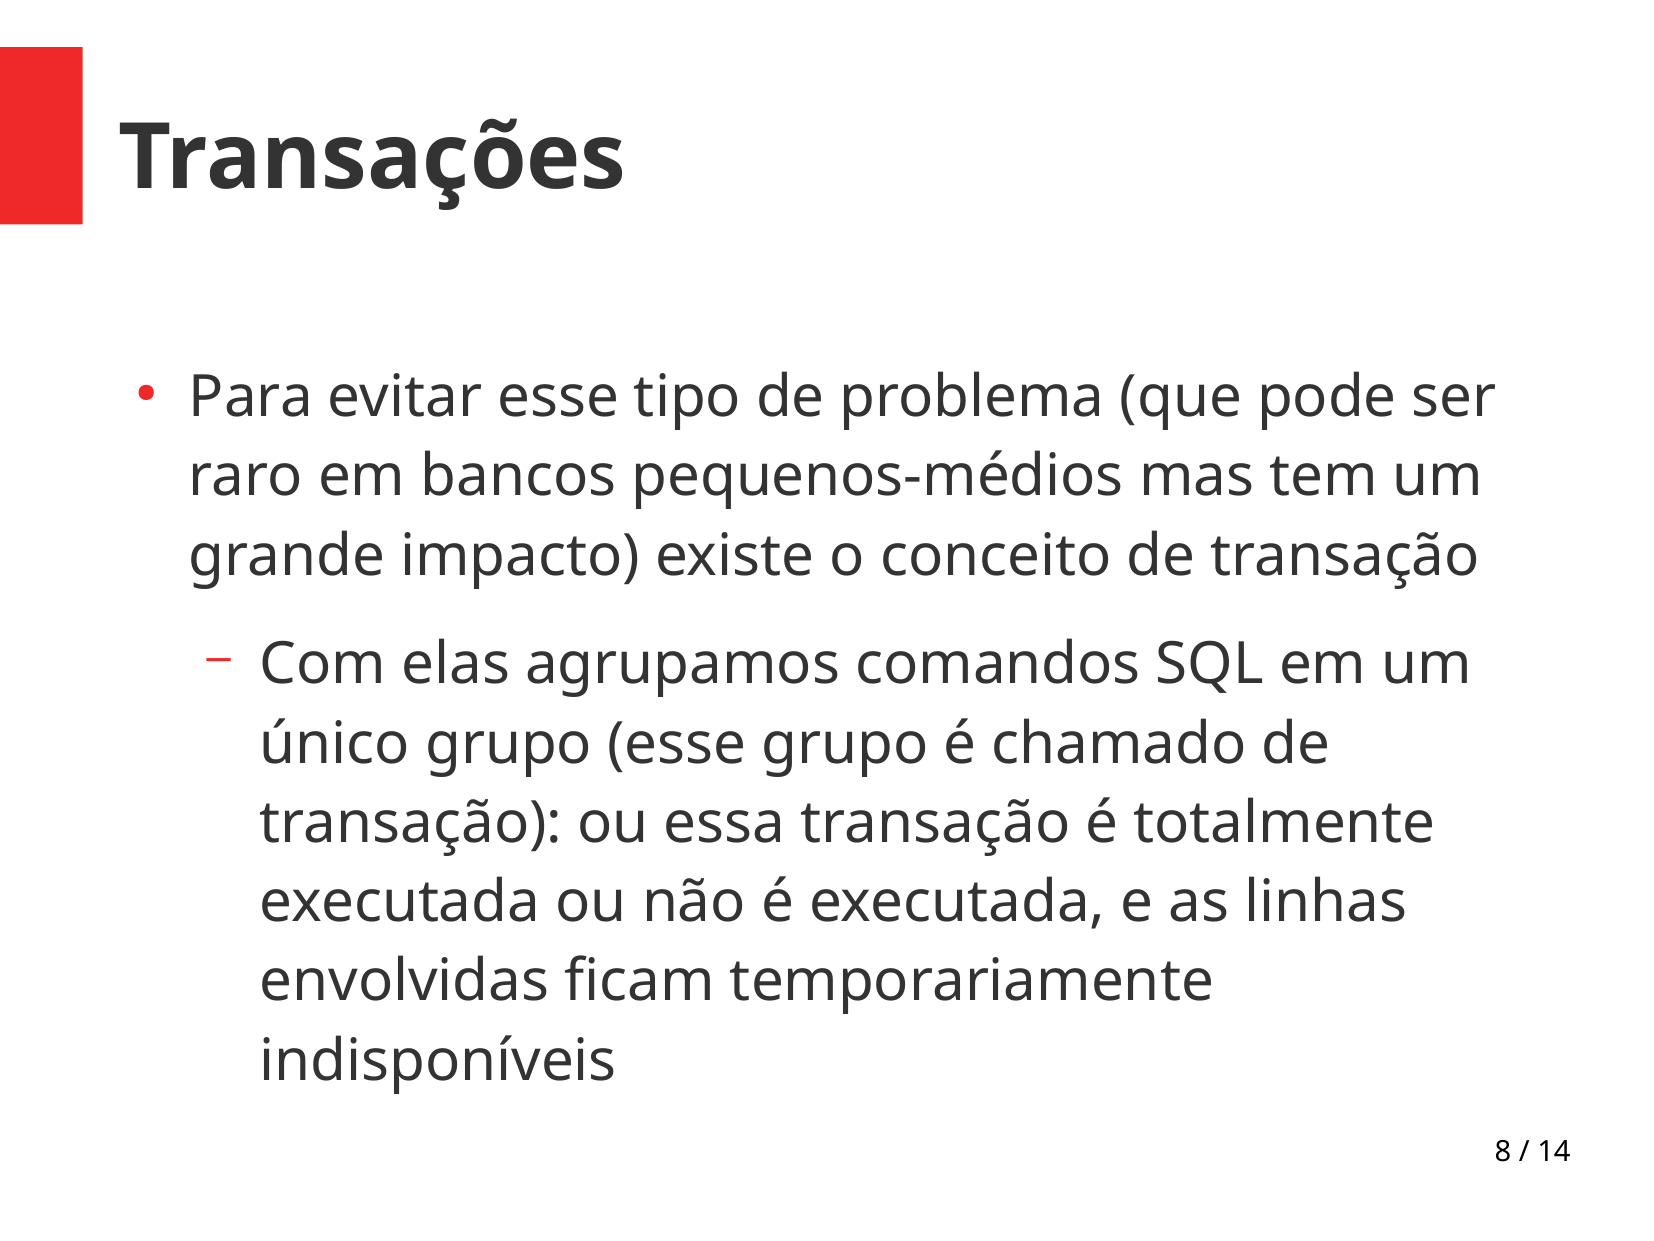

# Transações
Para evitar esse tipo de problema (que pode ser raro em bancos pequenos-médios mas tem um grande impacto) existe o conceito de transação
Com elas agrupamos comandos SQL em um único grupo (esse grupo é chamado de transação): ou essa transação é totalmente executada ou não é executada, e as linhas envolvidas ficam temporariamente indisponíveis
8